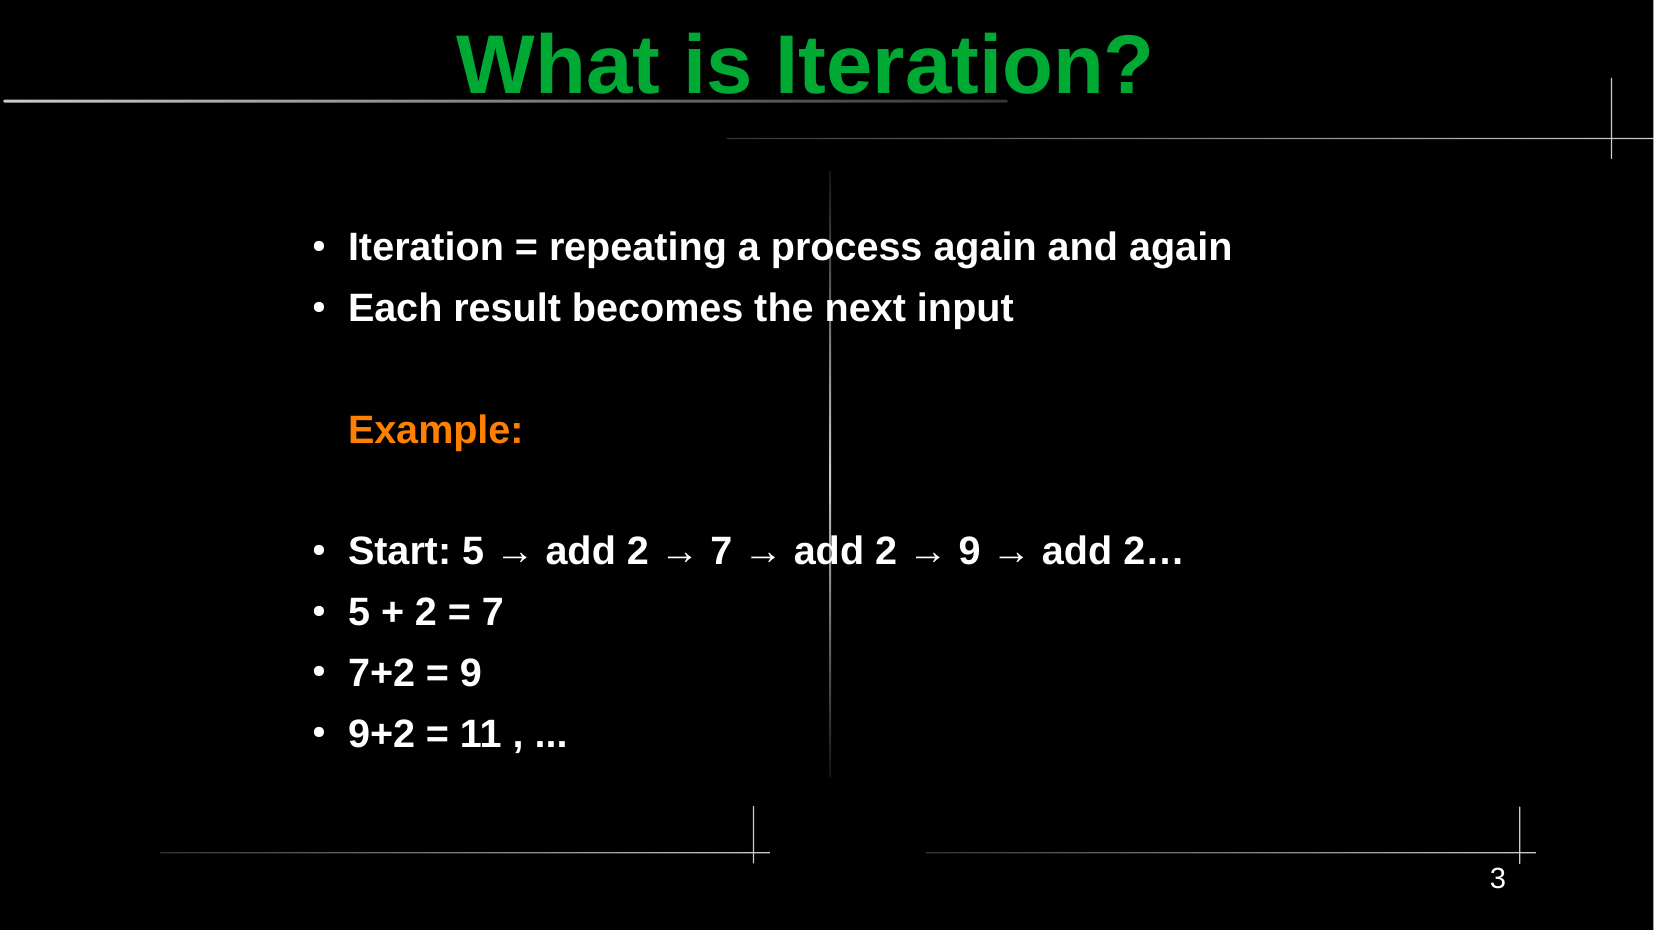

# What is Iteration?
Iteration = repeating a process again and again
Each result becomes the next input
Example:
Start: 5 → add 2 → 7 → add 2 → 9 → add 2…
5 + 2 = 7
7+2 = 9
9+2 = 11 , ...
3